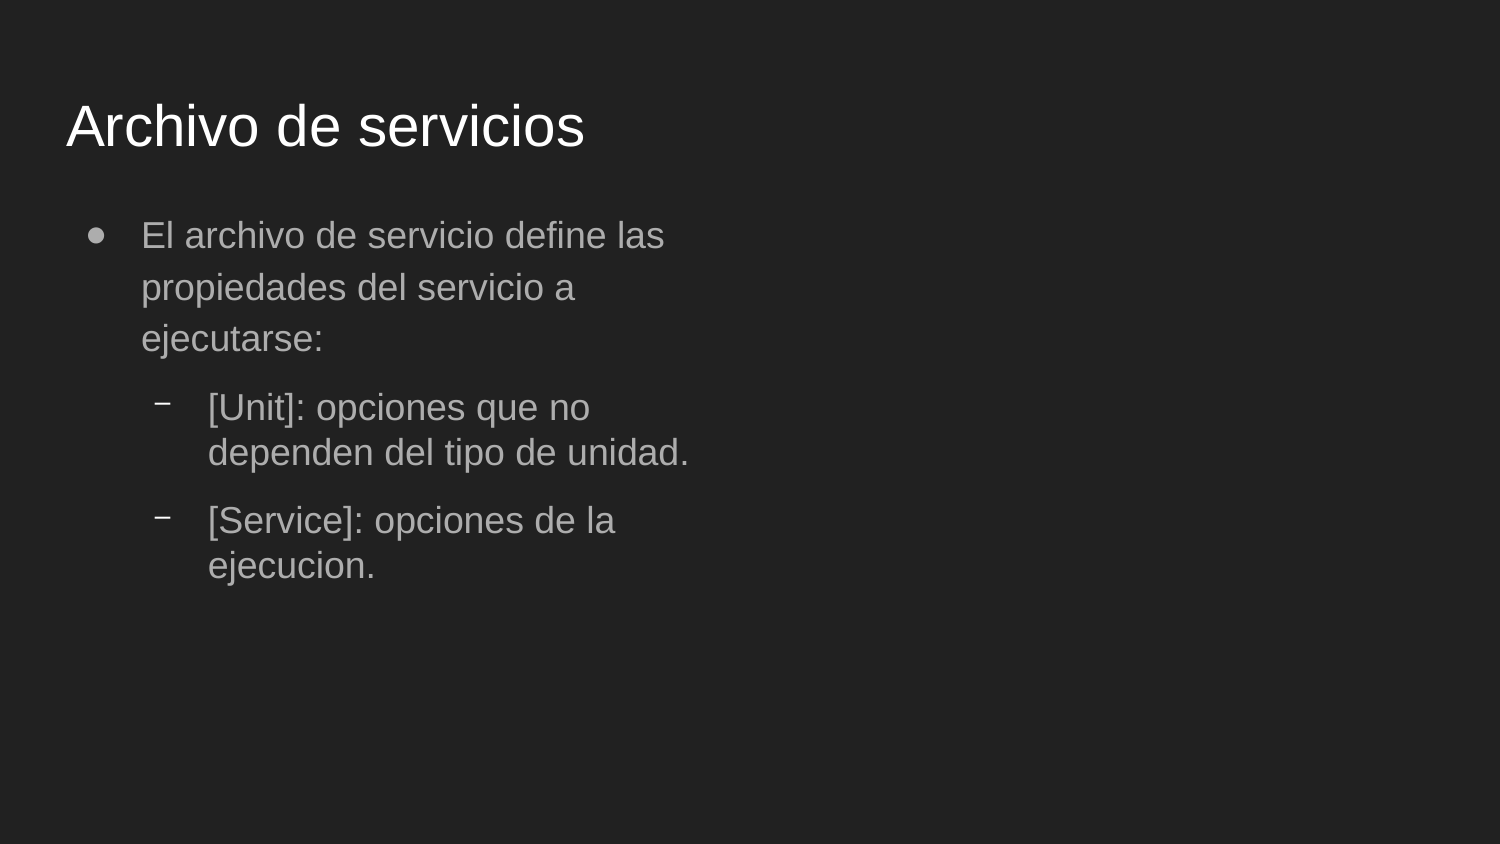

# Archivo de servicios
El archivo de servicio define las propiedades del servicio a ejecutarse:
[Unit]: opciones que no dependen del tipo de unidad.
[Service]: opciones de la ejecucion.